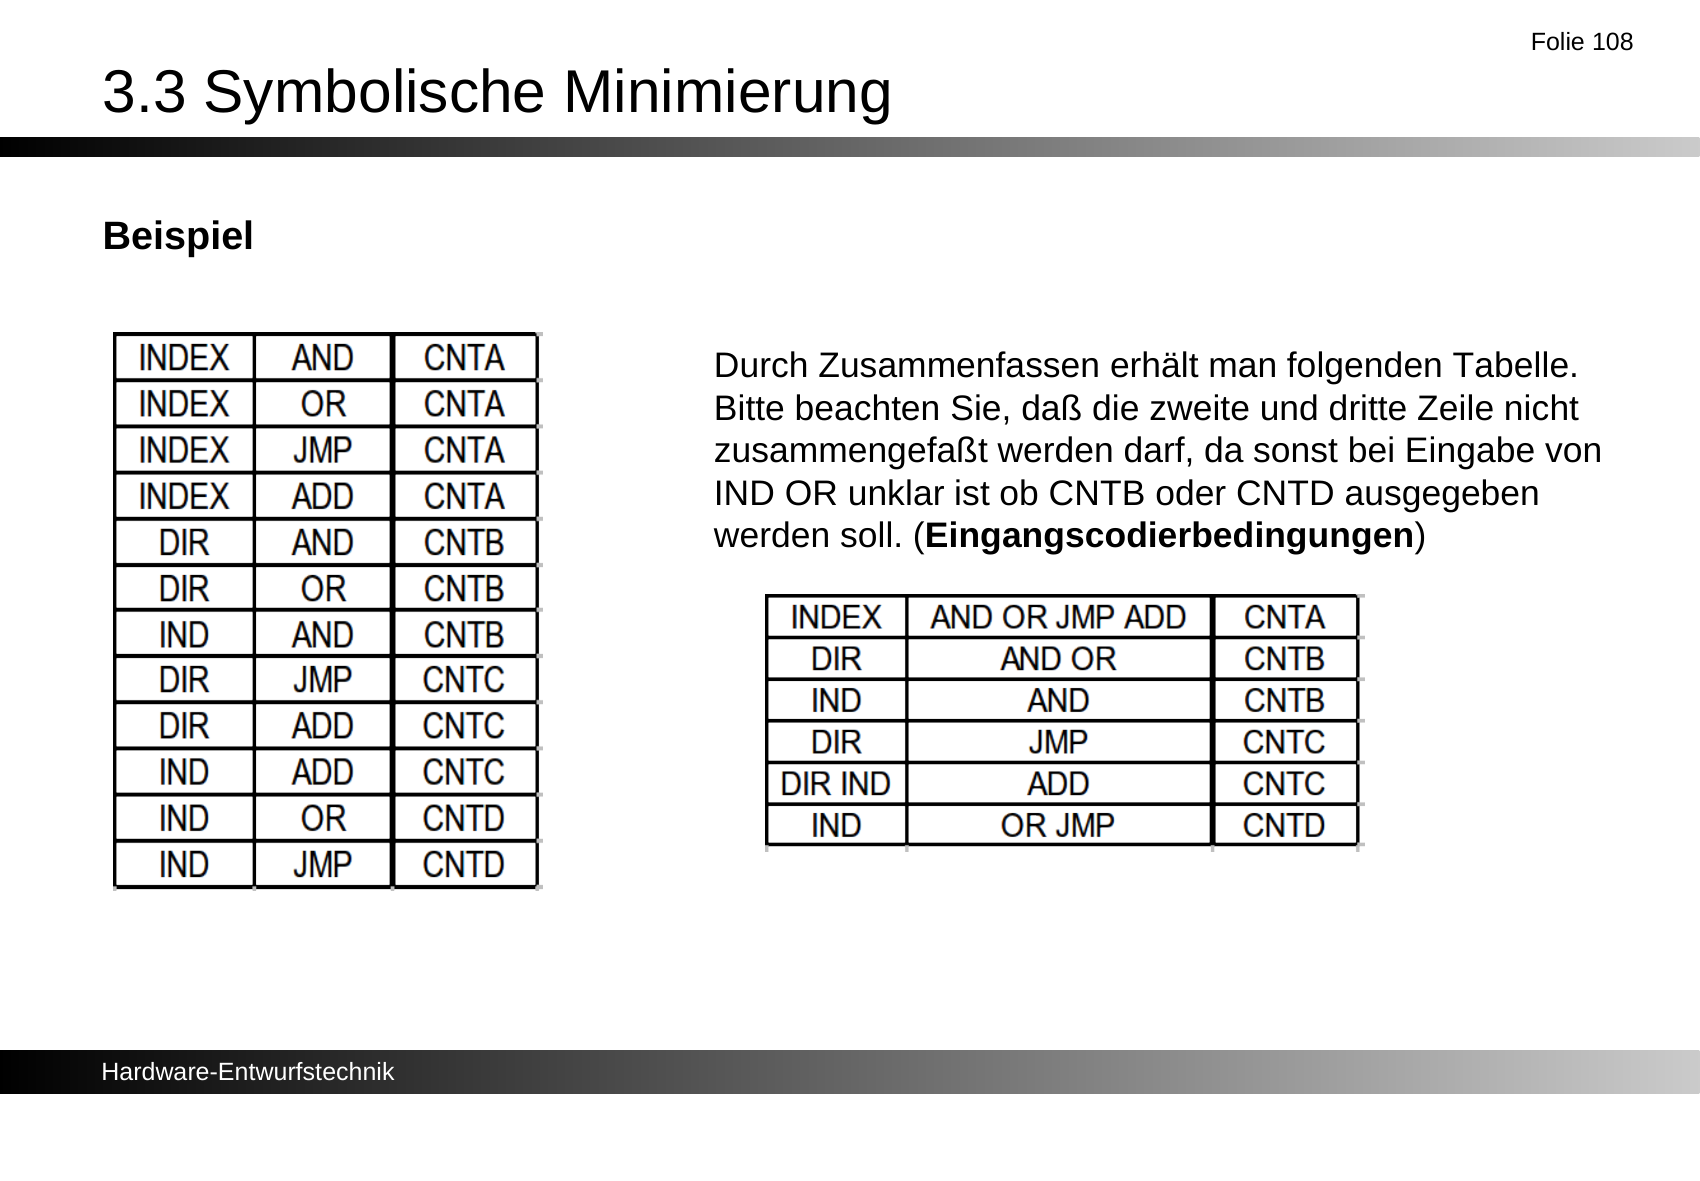

# 3.3 Symbolische Minimierung
Beispiel
Durch Zusammenfassen erhält man folgenden Tabelle.
Bitte beachten Sie, daß die zweite und dritte Zeile nicht zusammengefaßt werden darf, da sonst bei Eingabe von
IND OR unklar ist ob CNTB oder CNTD ausgegeben werden soll. (Eingangscodierbedingungen)